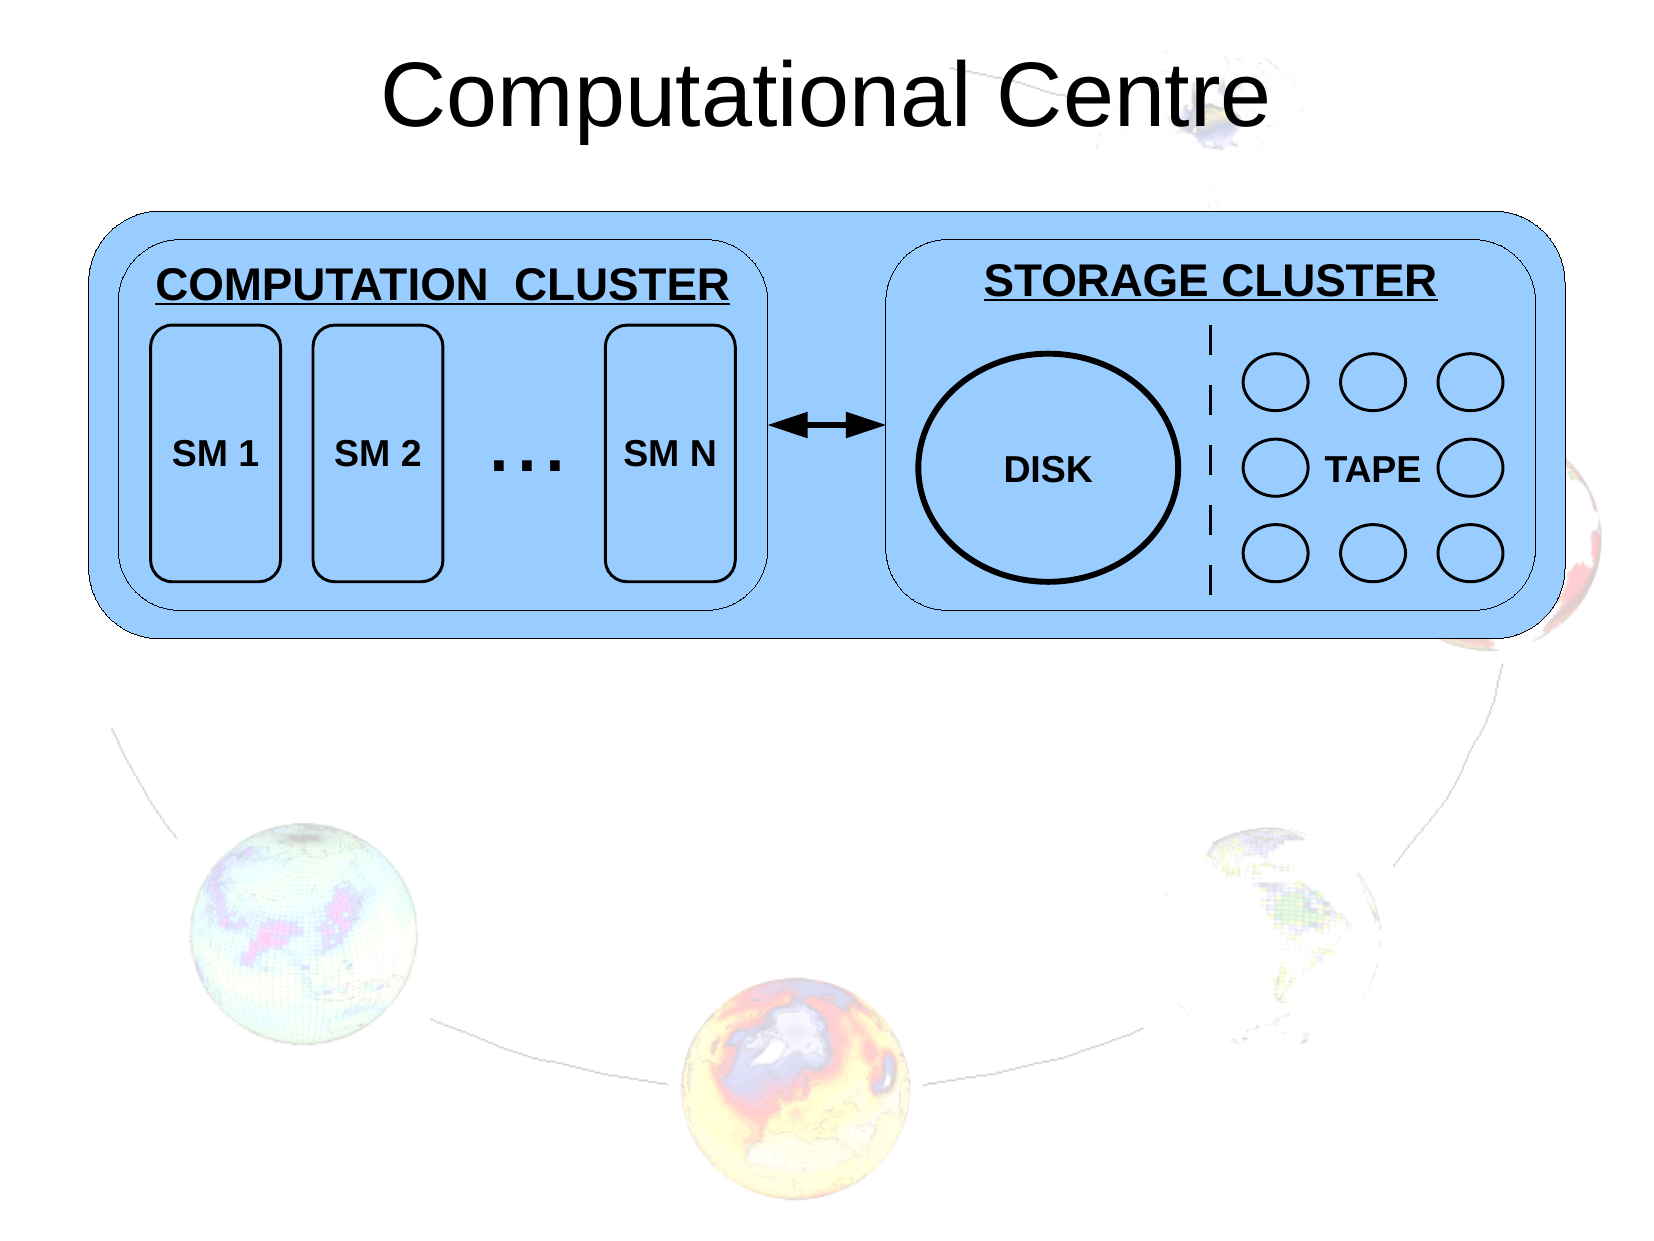

# Computational Centre
STORAGE CLUSTER
TAPE
DISK
COMPUTATION CLUSTER
SM 1
SM 2
SM N
...